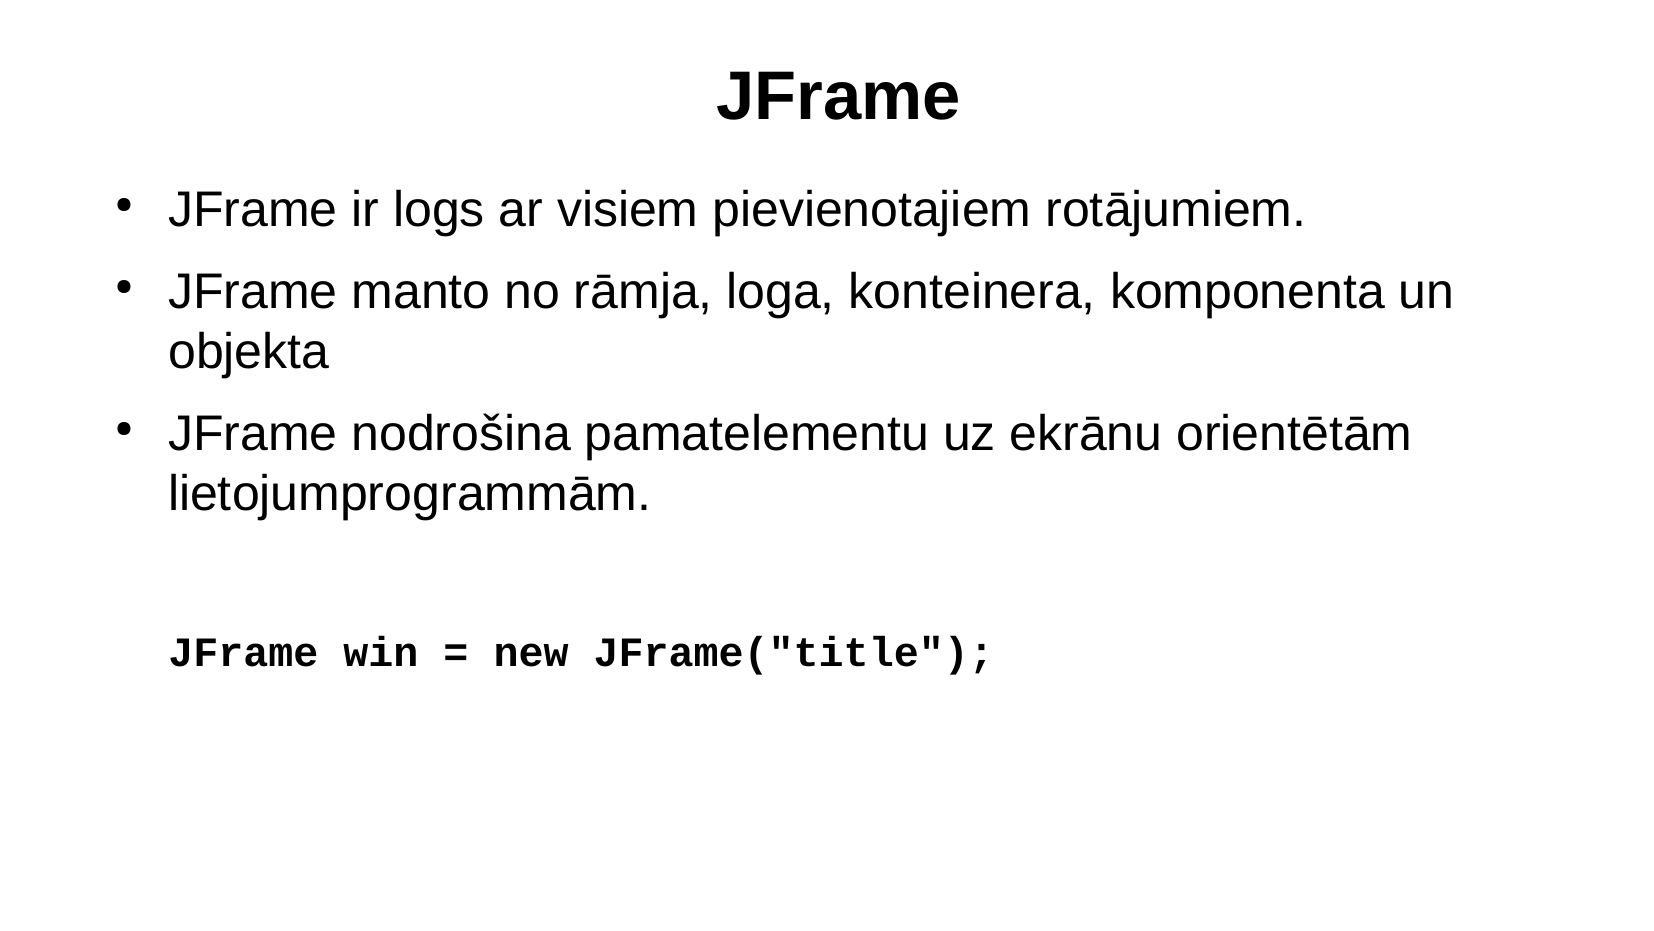

# JFrame
JFrame ir logs ar visiem pievienotajiem rotājumiem.
JFrame manto no rāmja, loga, konteinera, komponenta un objekta
JFrame nodrošina pamatelementu uz ekrānu orientētām lietojumprogrammām.
JFrame win = new JFrame("title");